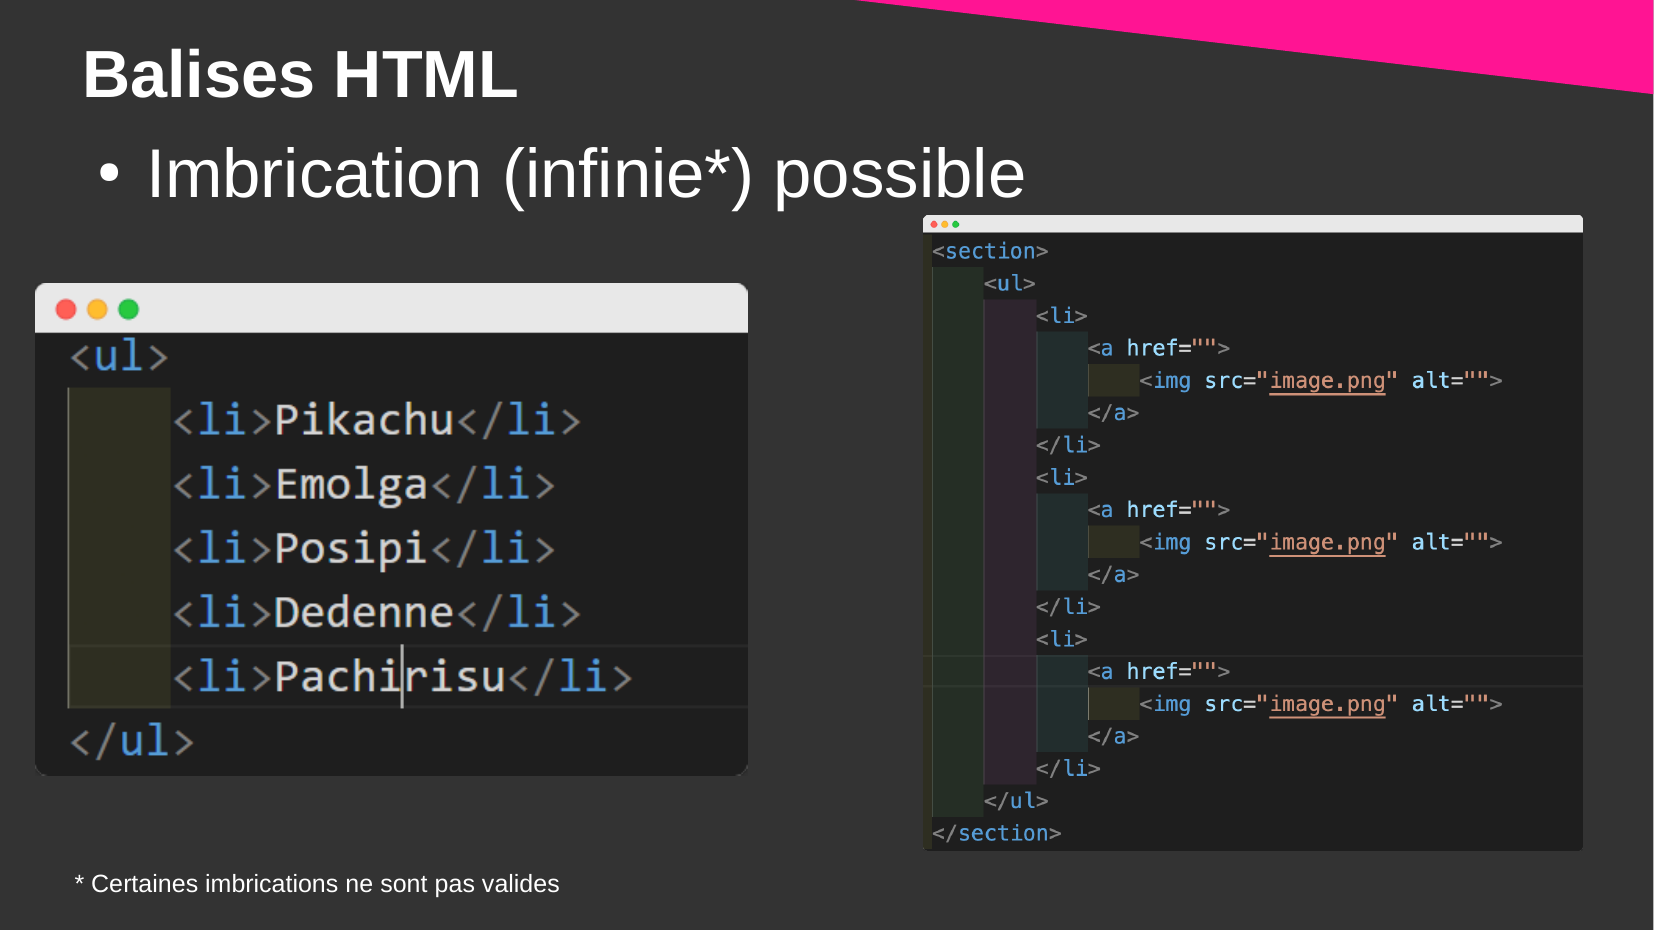

# Balises HTML
Imbrication (infinie*) possible
* Certaines imbrications ne sont pas valides